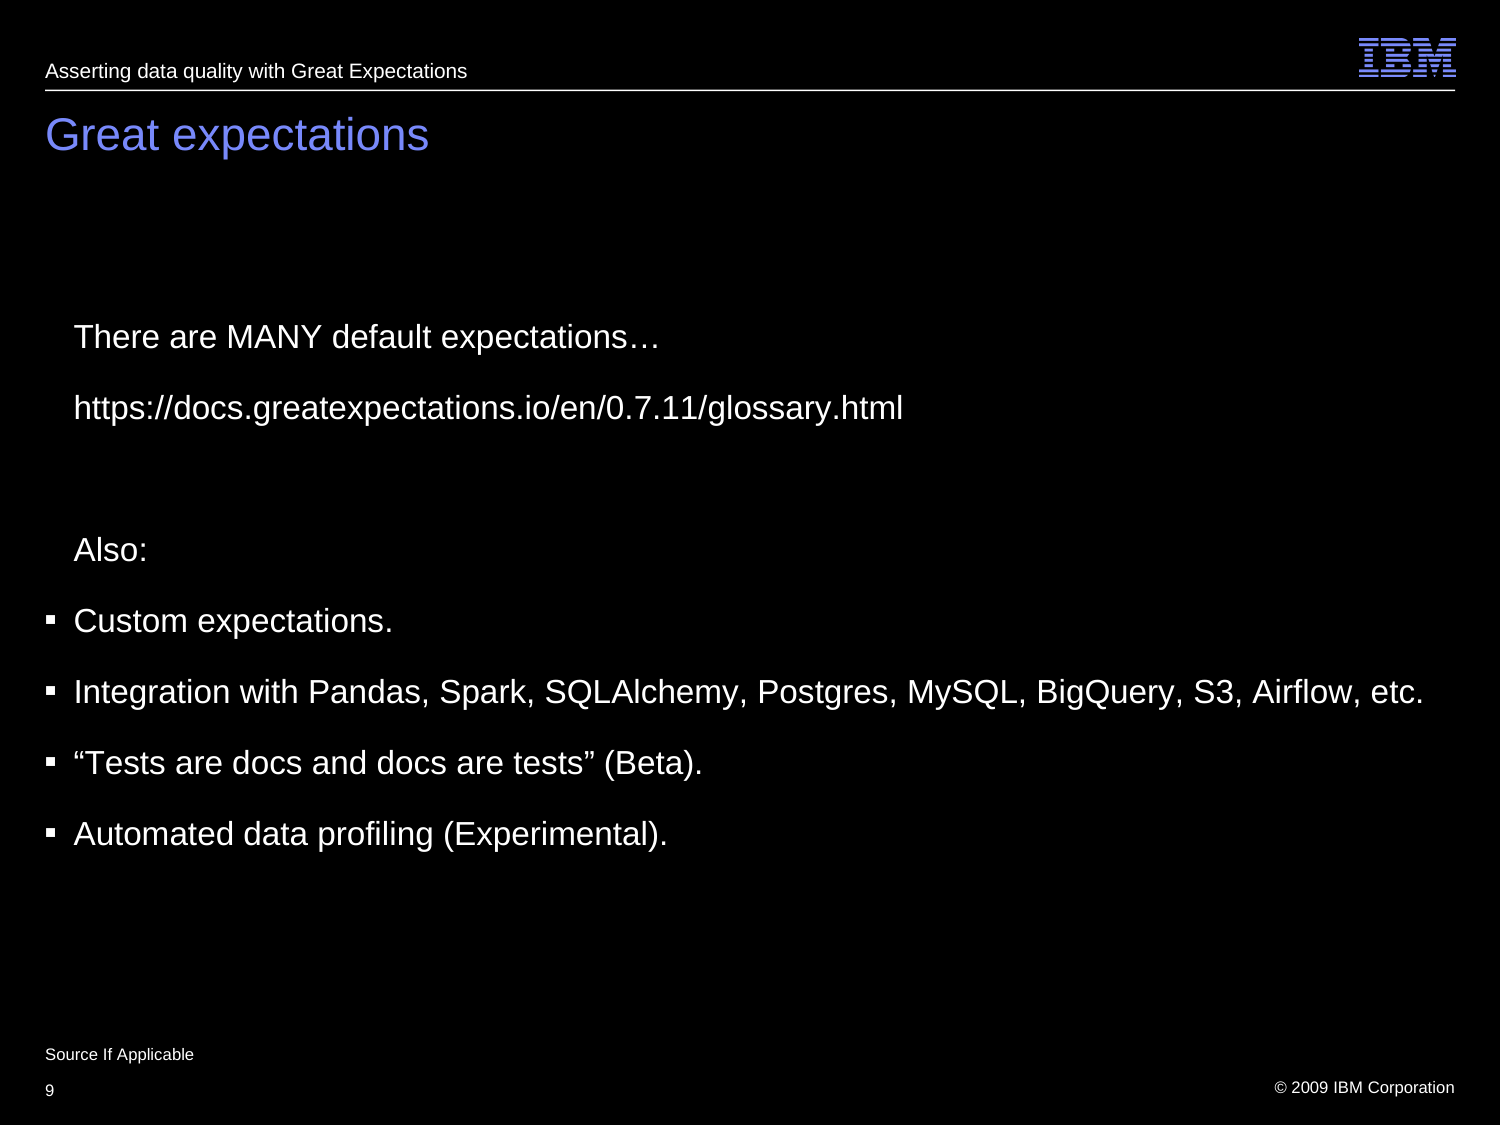

Asserting data quality with Great Expectations
# Great expectations
There are MANY default expectations…
https://docs.greatexpectations.io/en/0.7.11/glossary.html
Also:
Custom expectations.
Integration with Pandas, Spark, SQLAlchemy, Postgres, MySQL, BigQuery, S3, Airflow, etc.
“Tests are docs and docs are tests” (Beta).
Automated data profiling (Experimental).
 Source If Applicable
9